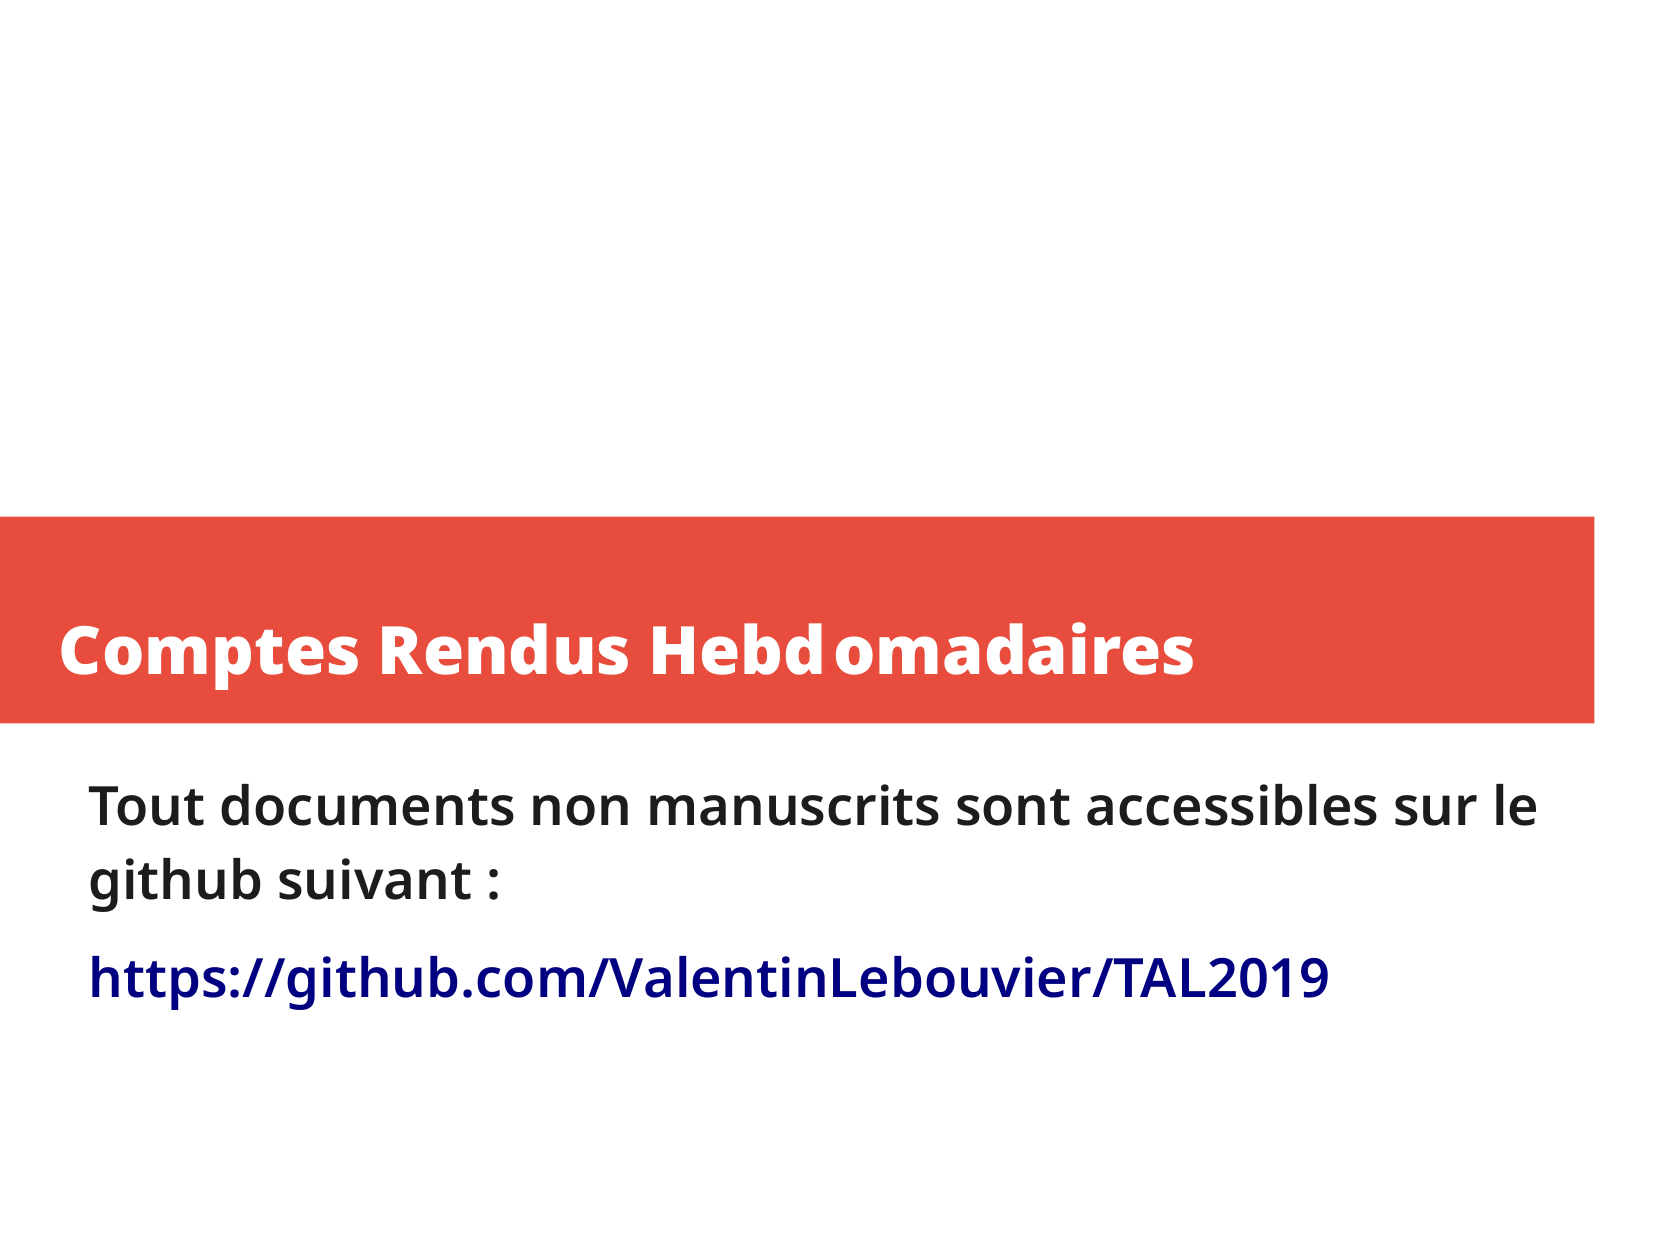

# Comptes Rendus Hebdromadaires
Tout documents non manuscrits sont accessibles sur le github suivant :
https://github.com/ValentinLebouvier/TAL2019